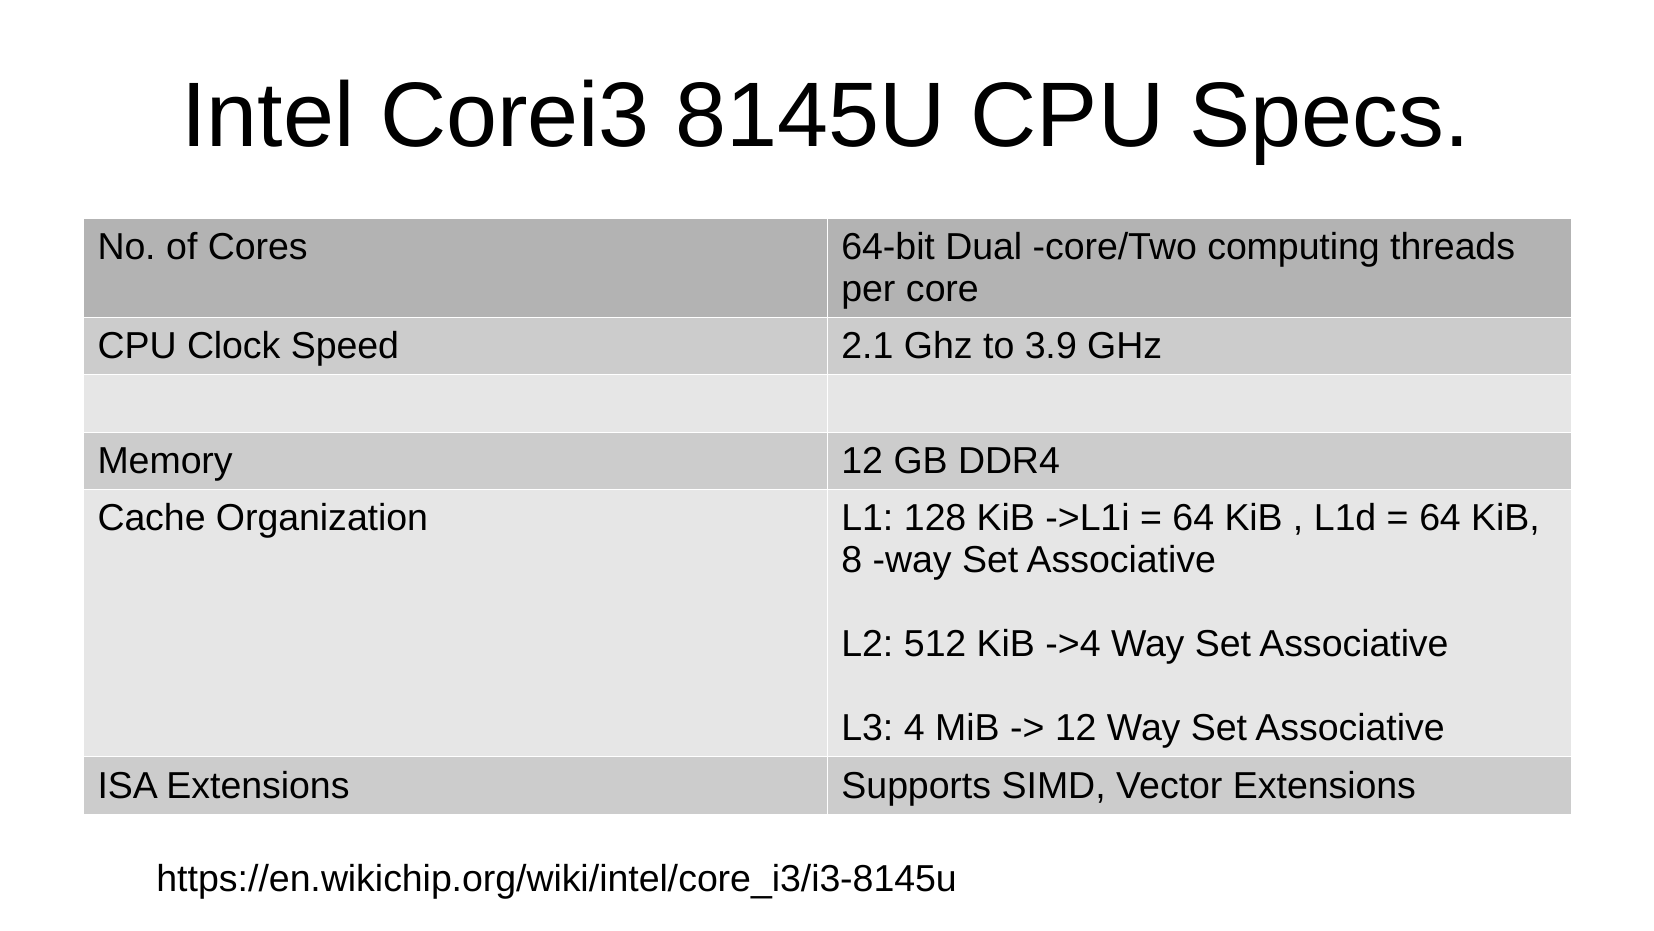

# Intel Corei3 8145U CPU Specs.
| No. of Cores | 64-bit Dual -core/Two computing threads per core |
| --- | --- |
| CPU Clock Speed | 2.1 Ghz to 3.9 GHz |
| | |
| Memory | 12 GB DDR4 |
| Cache Organization | L1: 128 KiB ->L1i = 64 KiB , L1d = 64 KiB, 8 -way Set Associative L2: 512 KiB ->4 Way Set Associative L3: 4 MiB -> 12 Way Set Associative |
| ISA Extensions | Supports SIMD, Vector Extensions |
https://en.wikichip.org/wiki/intel/core_i3/i3-8145u